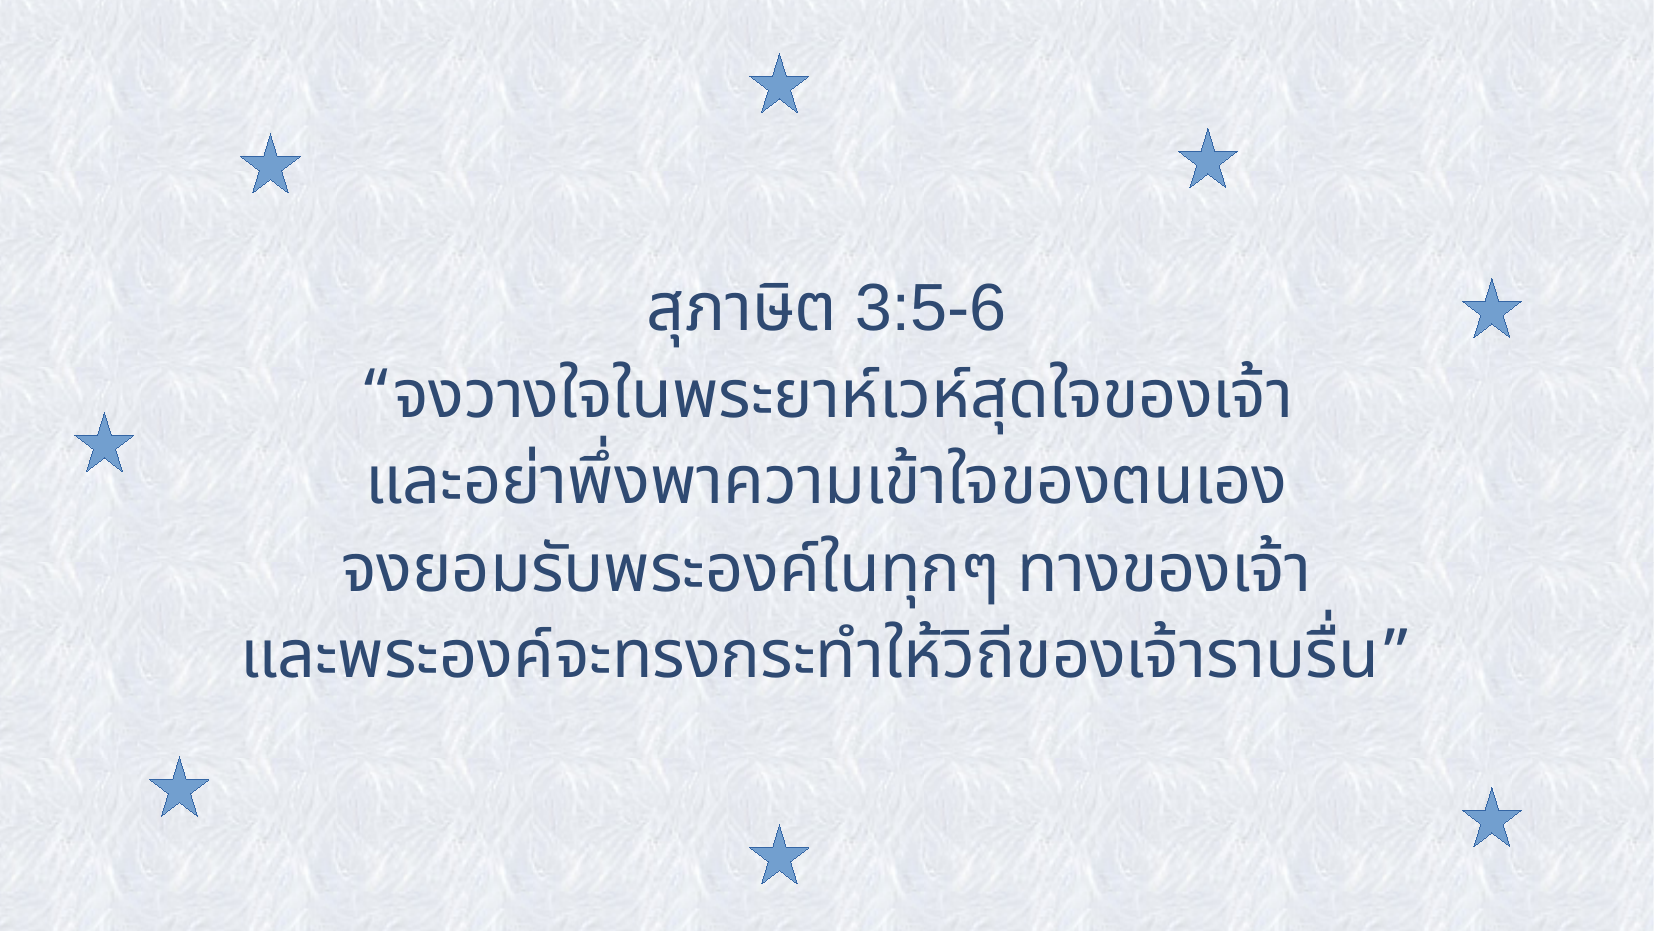

# สุภาษิต 3:5-6
“จงวางใจในพระยาห์เวห์สุดใจของเจ้า
และอย่าพึ่งพาความเข้าใจของตนเอง
จงยอมรับพระองค์ในทุกๆ ทางของเจ้า
และพระองค์จะทรงกระทำให้วิถีของเจ้าราบรื่น”